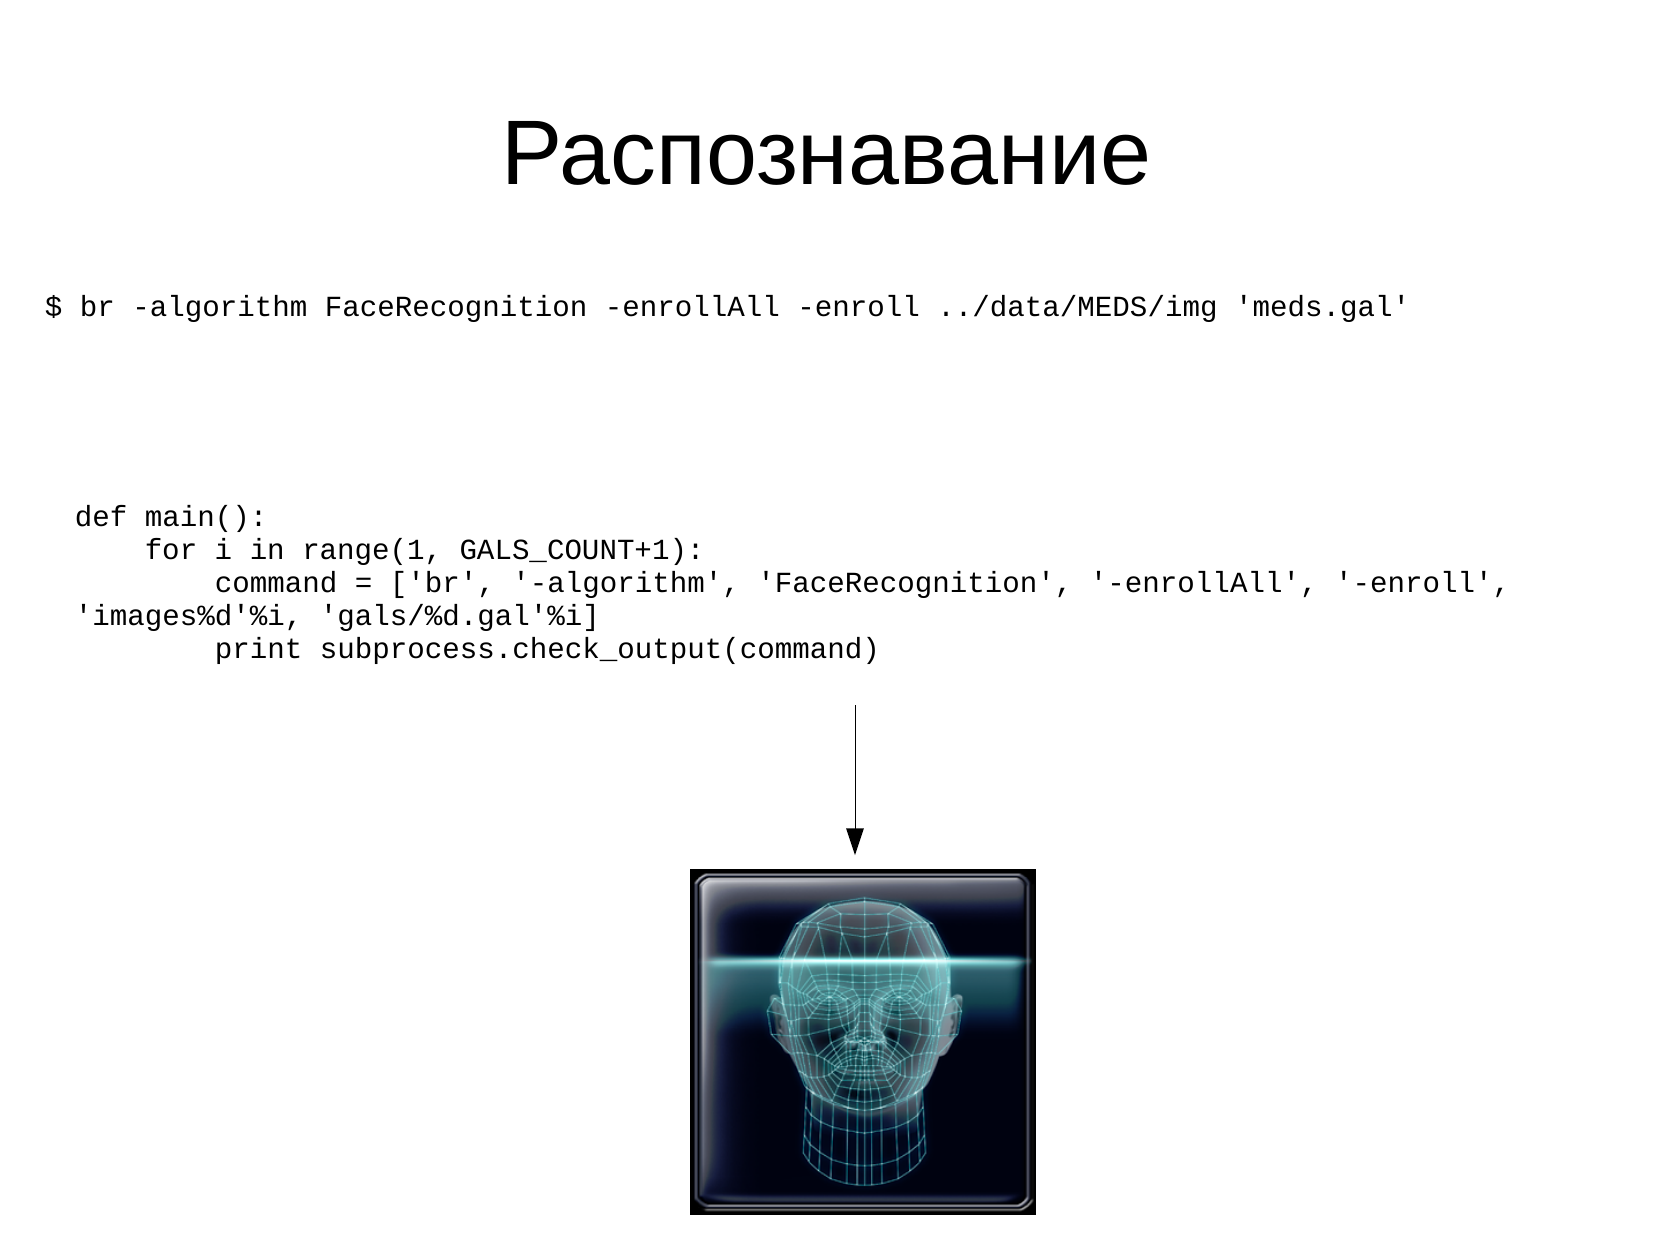

# Распознавание
$ br -algorithm FaceRecognition -enrollAll -enroll ../data/MEDS/img 'meds.gal'
def main():
 for i in range(1, GALS_COUNT+1):
 command = ['br', '-algorithm', 'FaceRecognition', '-enrollAll', '-enroll', 'images%d'%i, 'gals/%d.gal'%i]
 print subprocess.check_output(command)